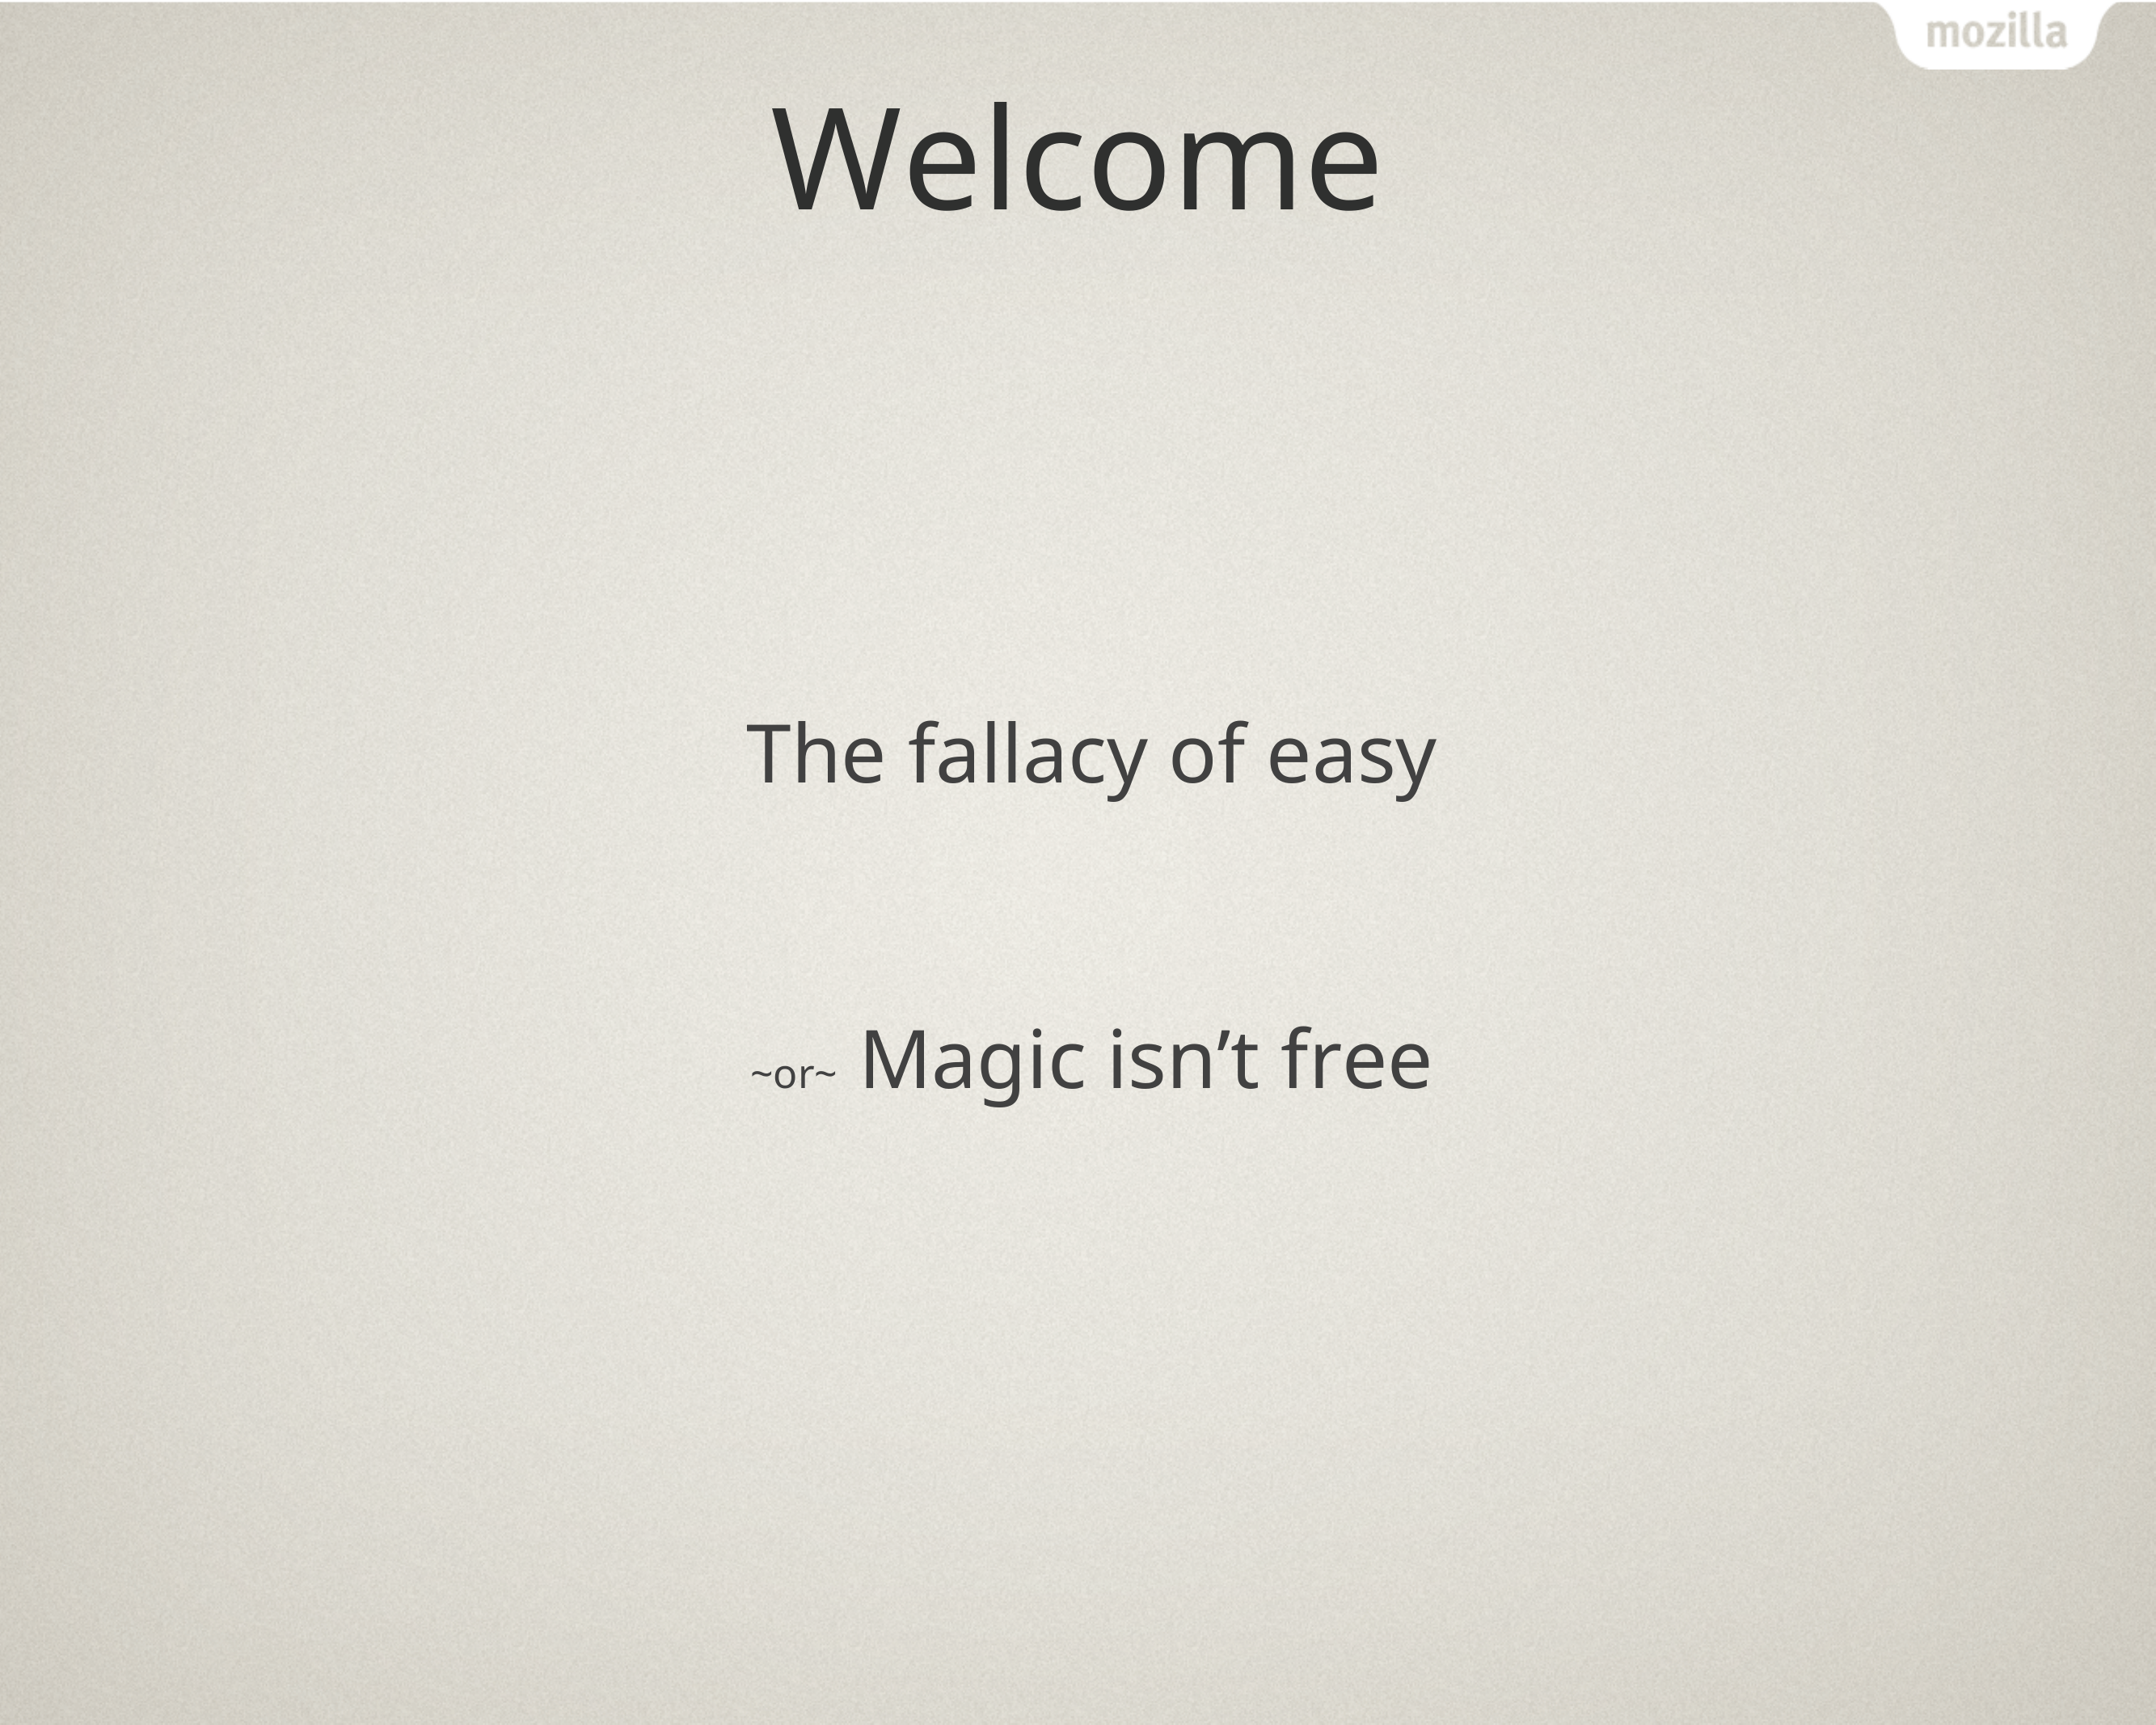

# Welcome
The fallacy of easy
~or~ Magic isn’t free